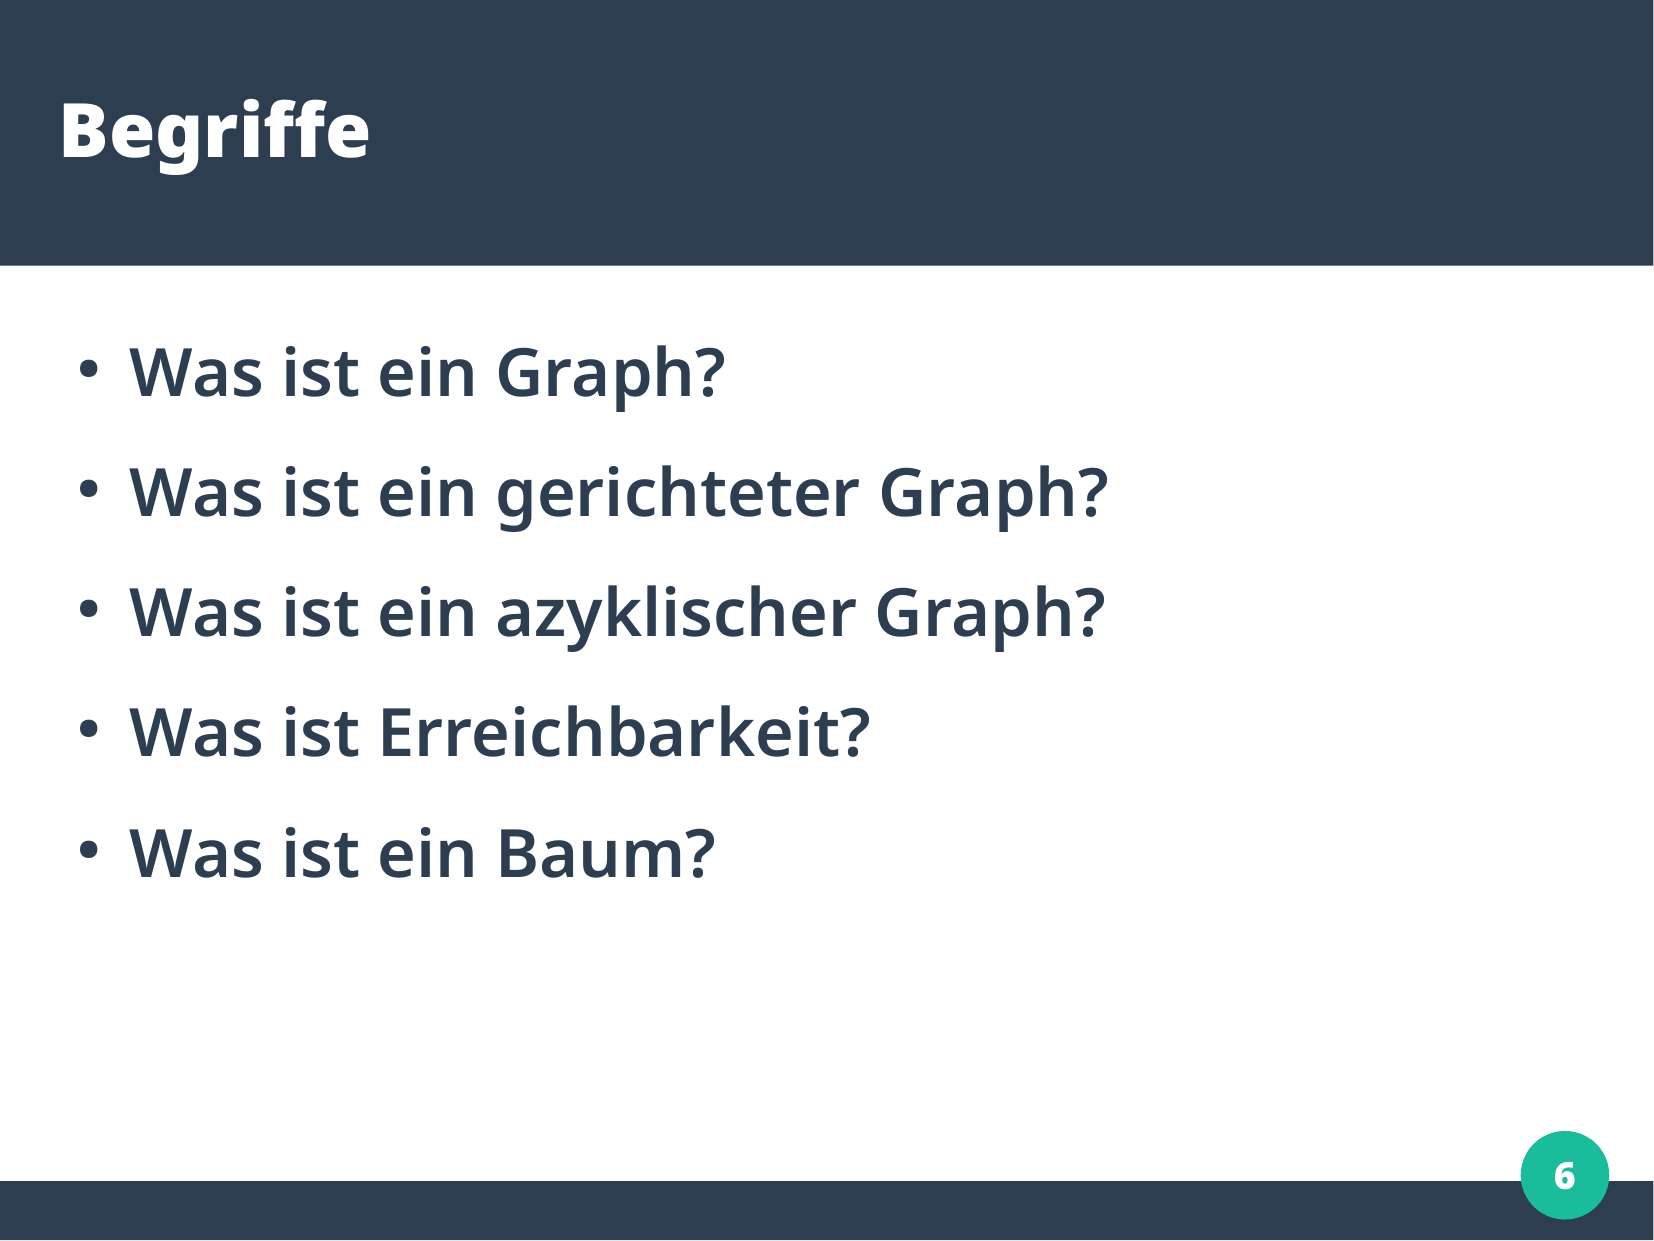

# Begriffe
Was ist ein Graph?
Was ist ein gerichteter Graph?
Was ist ein azyklischer Graph?
Was ist Erreichbarkeit?
Was ist ein Baum?
6